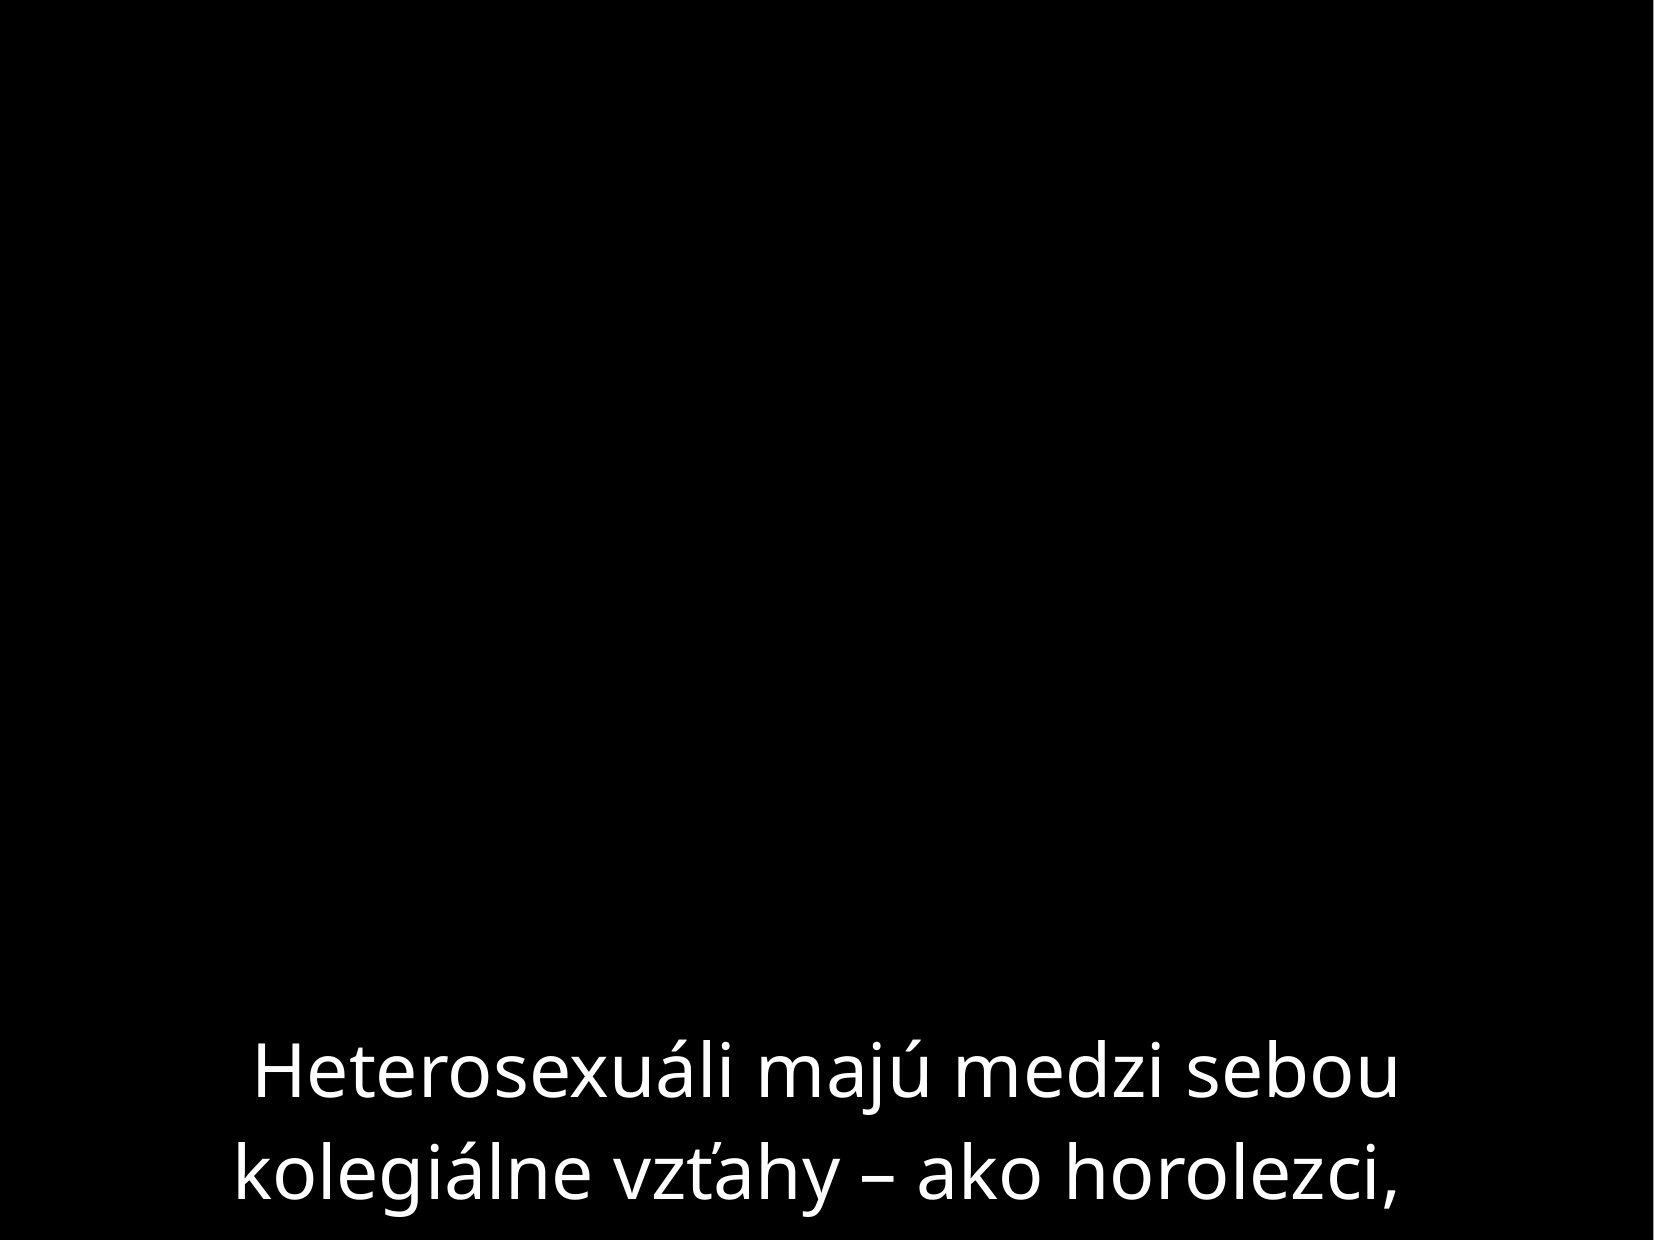

# Heterosexuáli majú medzi sebou kolegiálne vzťahy – ako horolezci,